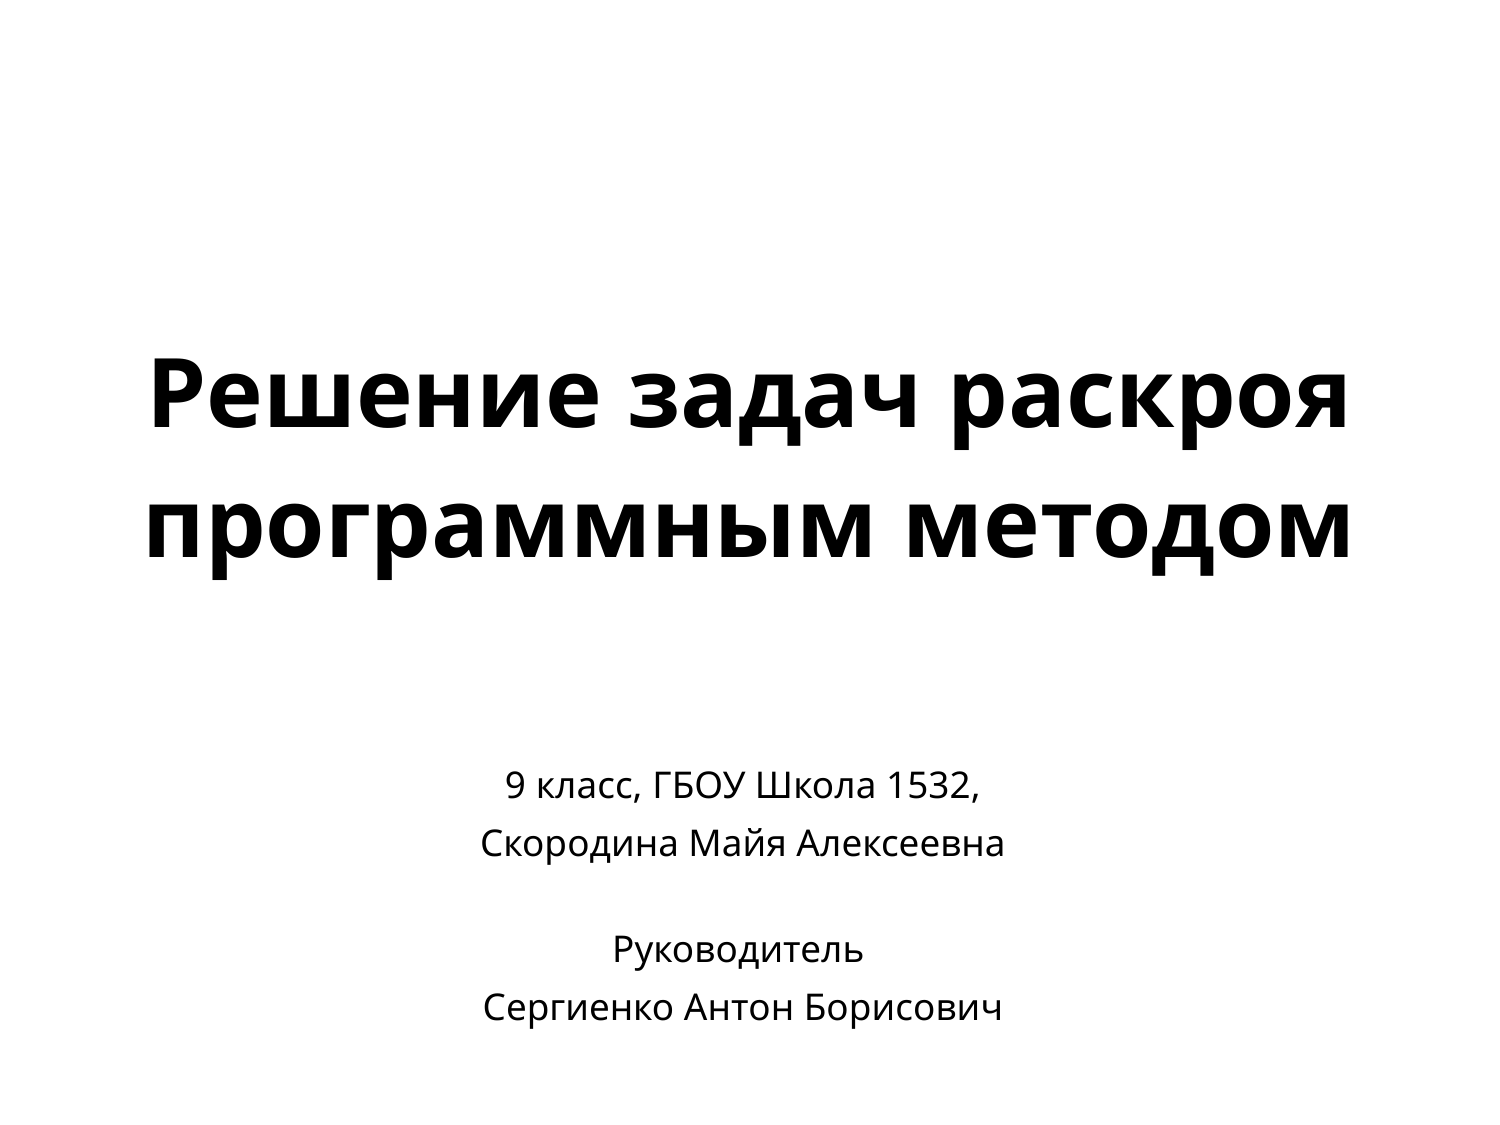

Решение задач раскроя программным методом
9 класс, ГБОУ Школа 1532,
Скородина Майя Алексеевна
Руководитель
Сергиенко Антон Борисович